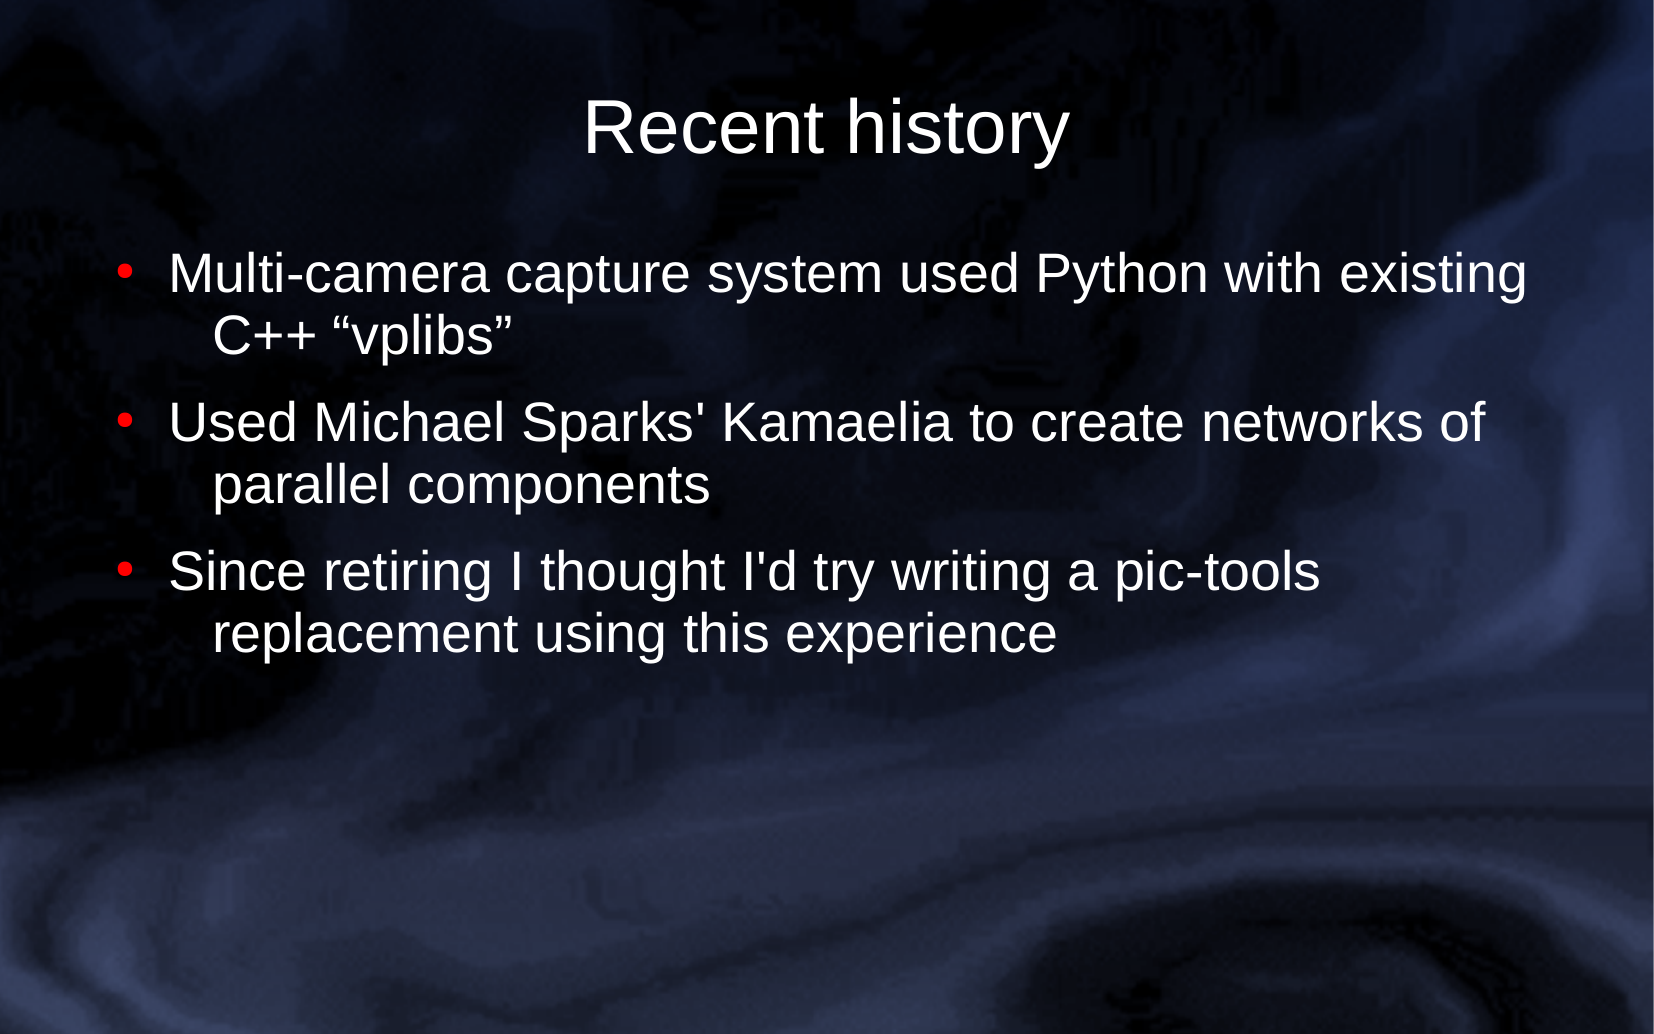

# Recent history
Multi-camera capture system used Python with existing C++ “vplibs”
Used Michael Sparks' Kamaelia to create networks of parallel components
Since retiring I thought I'd try writing a pic-tools replacement using this experience